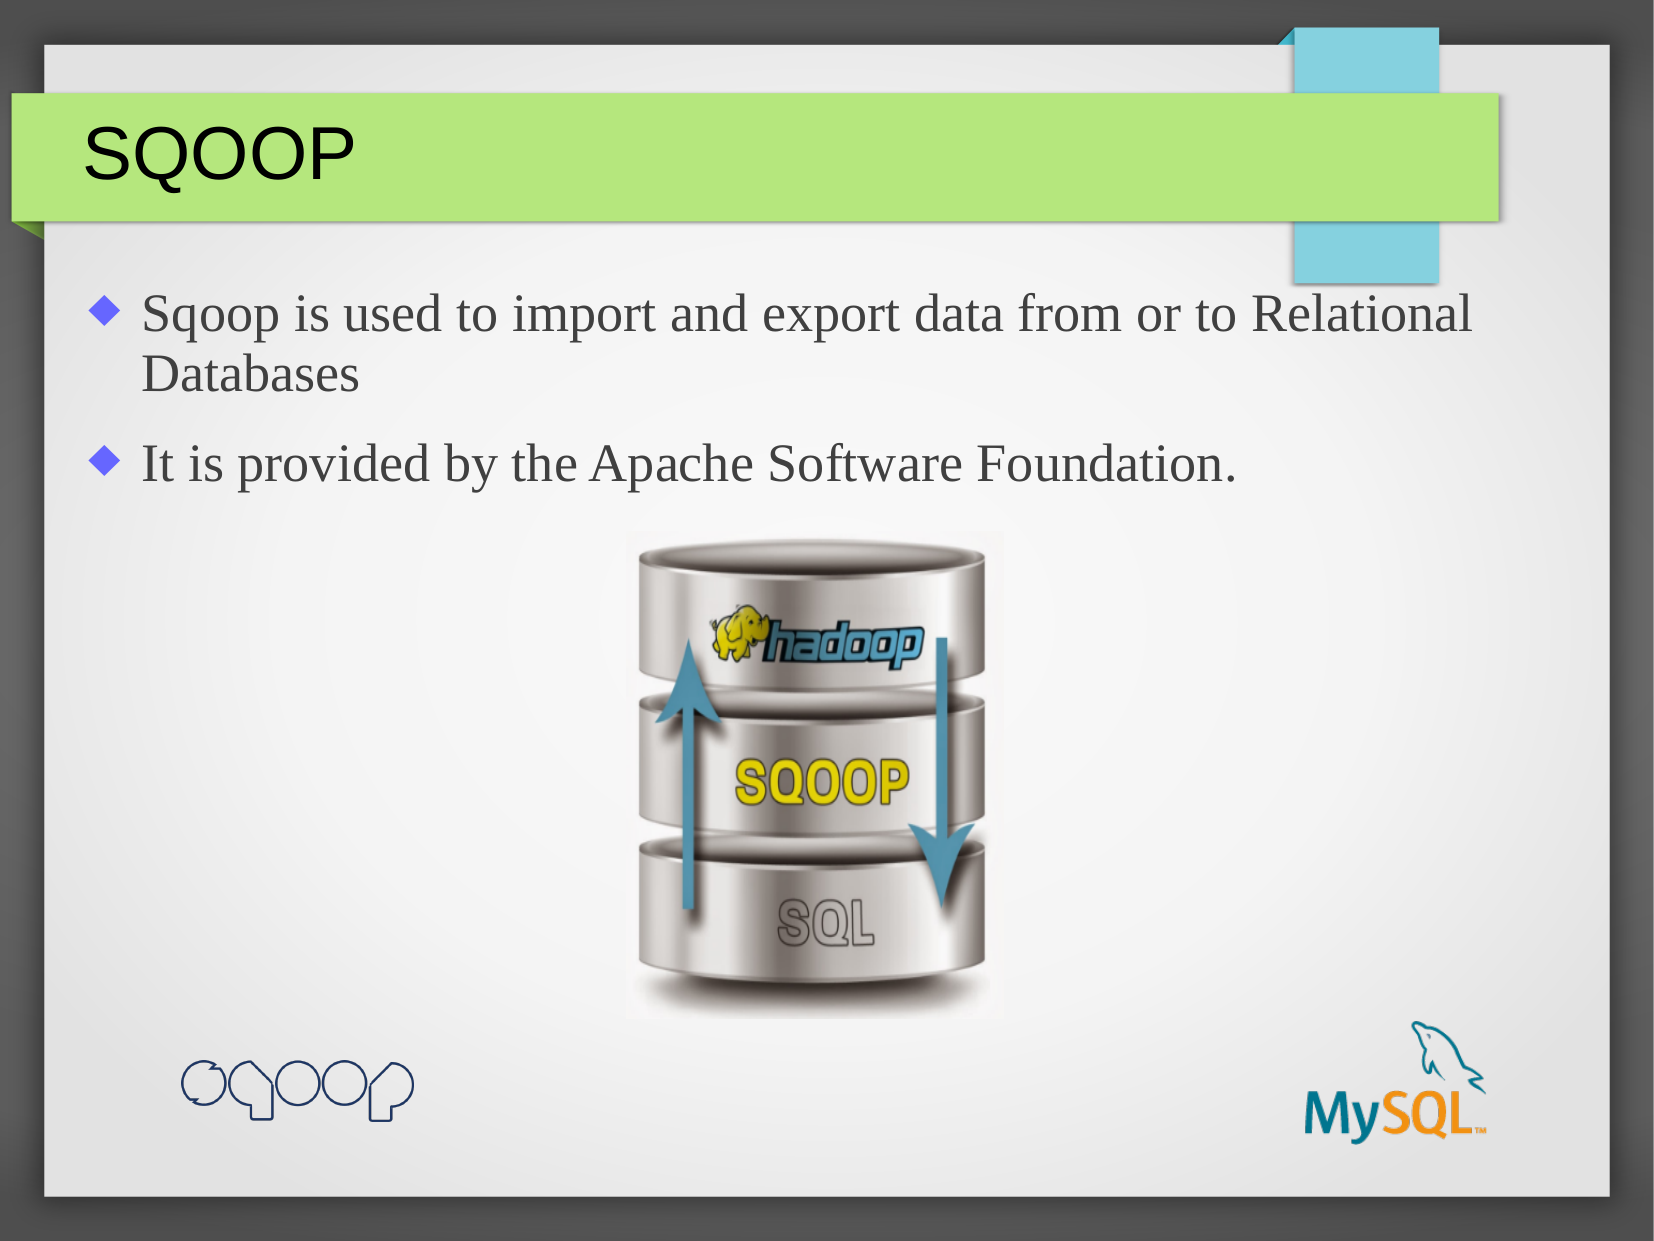

# SQOOP
Sqoop is used to import and export data from or to Relational Databases
It is provided by the Apache Software Foundation.